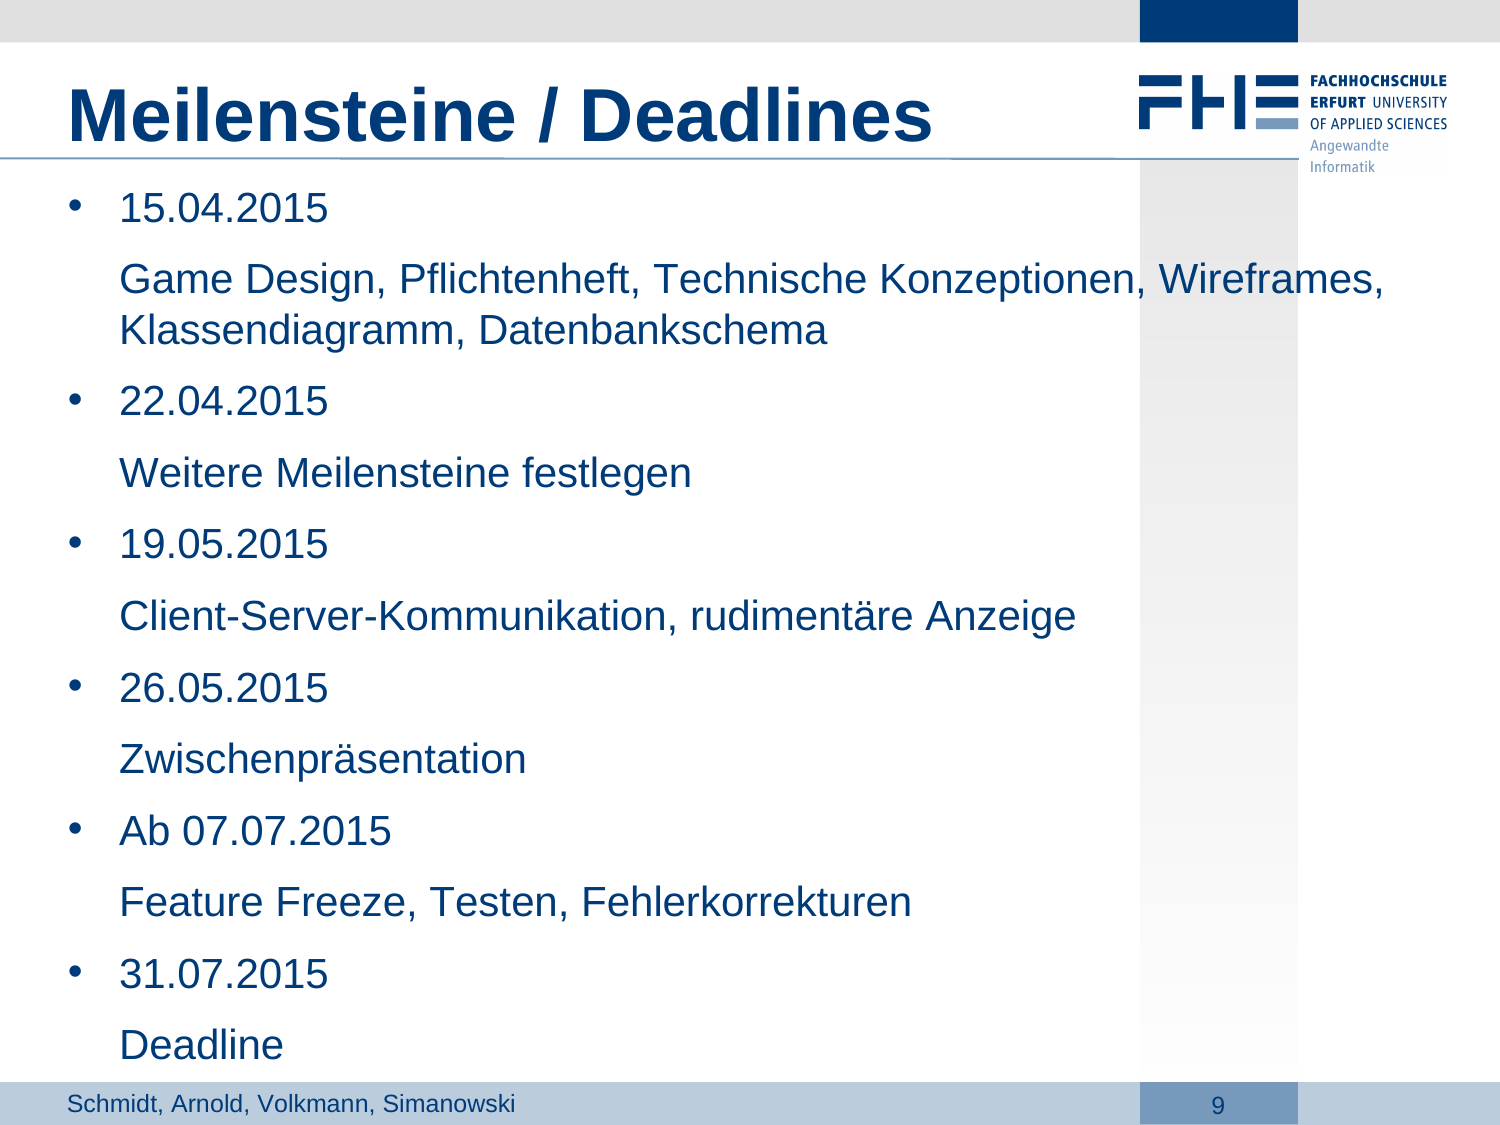

# Meilensteine / Deadlines
15.04.2015
Game Design, Pflichtenheft, Technische Konzeptionen, Wireframes, Klassendiagramm, Datenbankschema
22.04.2015
Weitere Meilensteine festlegen
19.05.2015
Client-Server-Kommunikation, rudimentäre Anzeige
26.05.2015
Zwischenpräsentation
Ab 07.07.2015
Feature Freeze, Testen, Fehlerkorrekturen
31.07.2015
Deadline